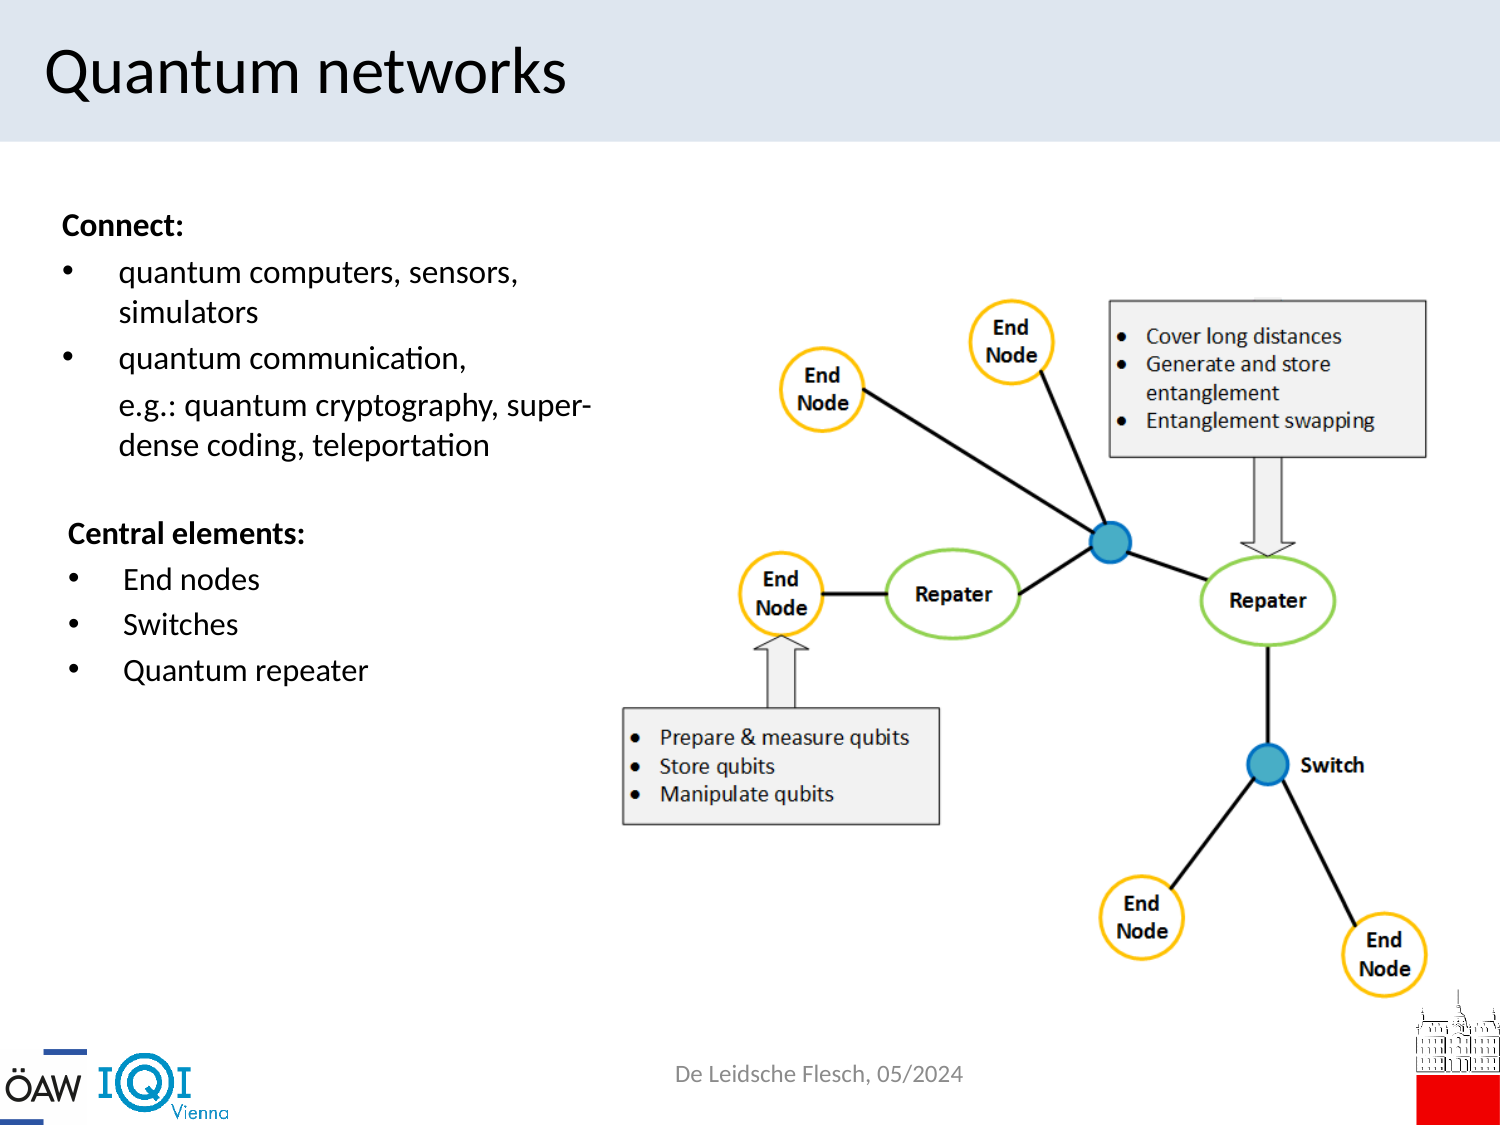

Quantum networks
# Connect:
quantum computers, sensors, simulators
quantum communication,
e.g.: quantum cryptography, super-dense coding, teleportation
Central elements:
End nodes
Switches
Quantum repeater
De Leidsche Flesch, 05/2024